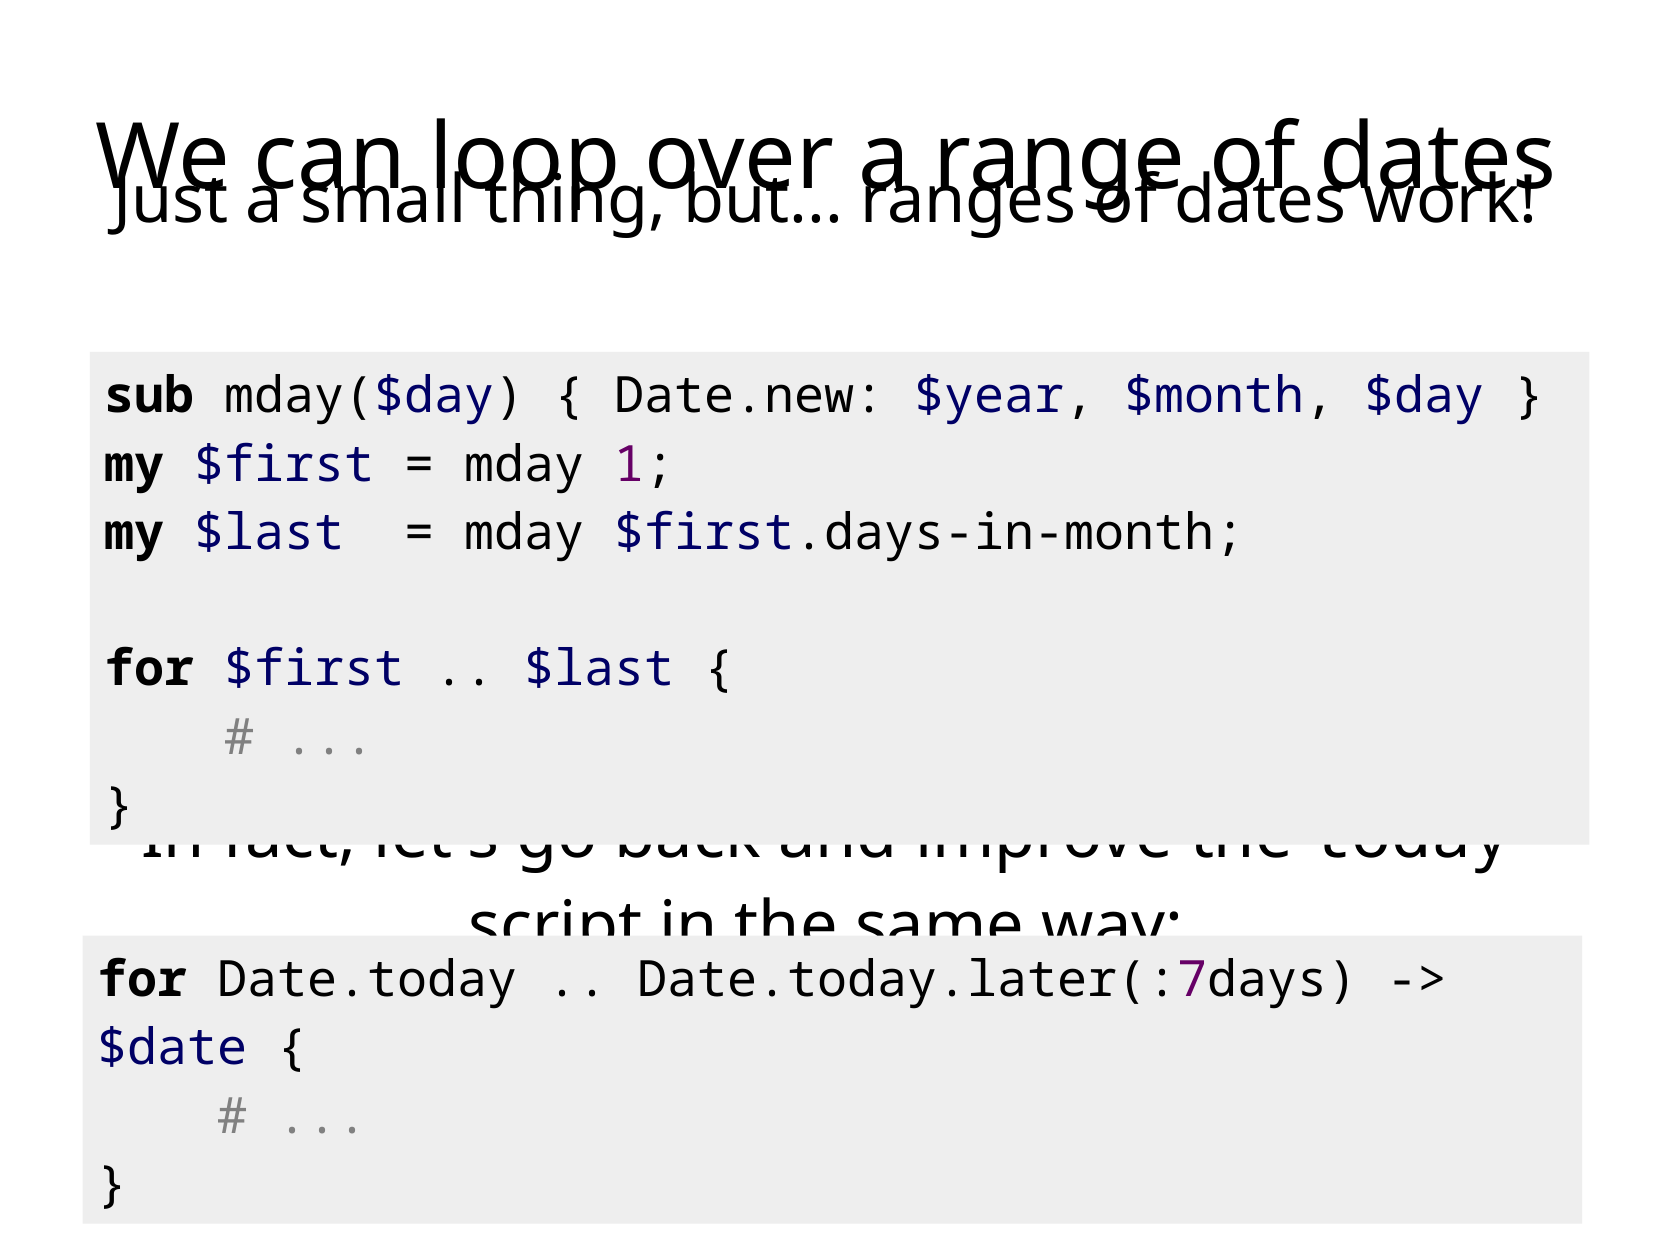

Just a small thing, but... ranges of dates work!
In fact, let's go back and improve the today script in the same way:
Not bad.
# We can loop over a range of dates
sub mday($day) { Date.new: $year, $month, $day }
my $first = mday 1;
my $last = mday $first.days-in-month;
for $first .. $last {
 # ...
}
for Date.today .. Date.today.later(:7days) -> $date {
 # ...
}